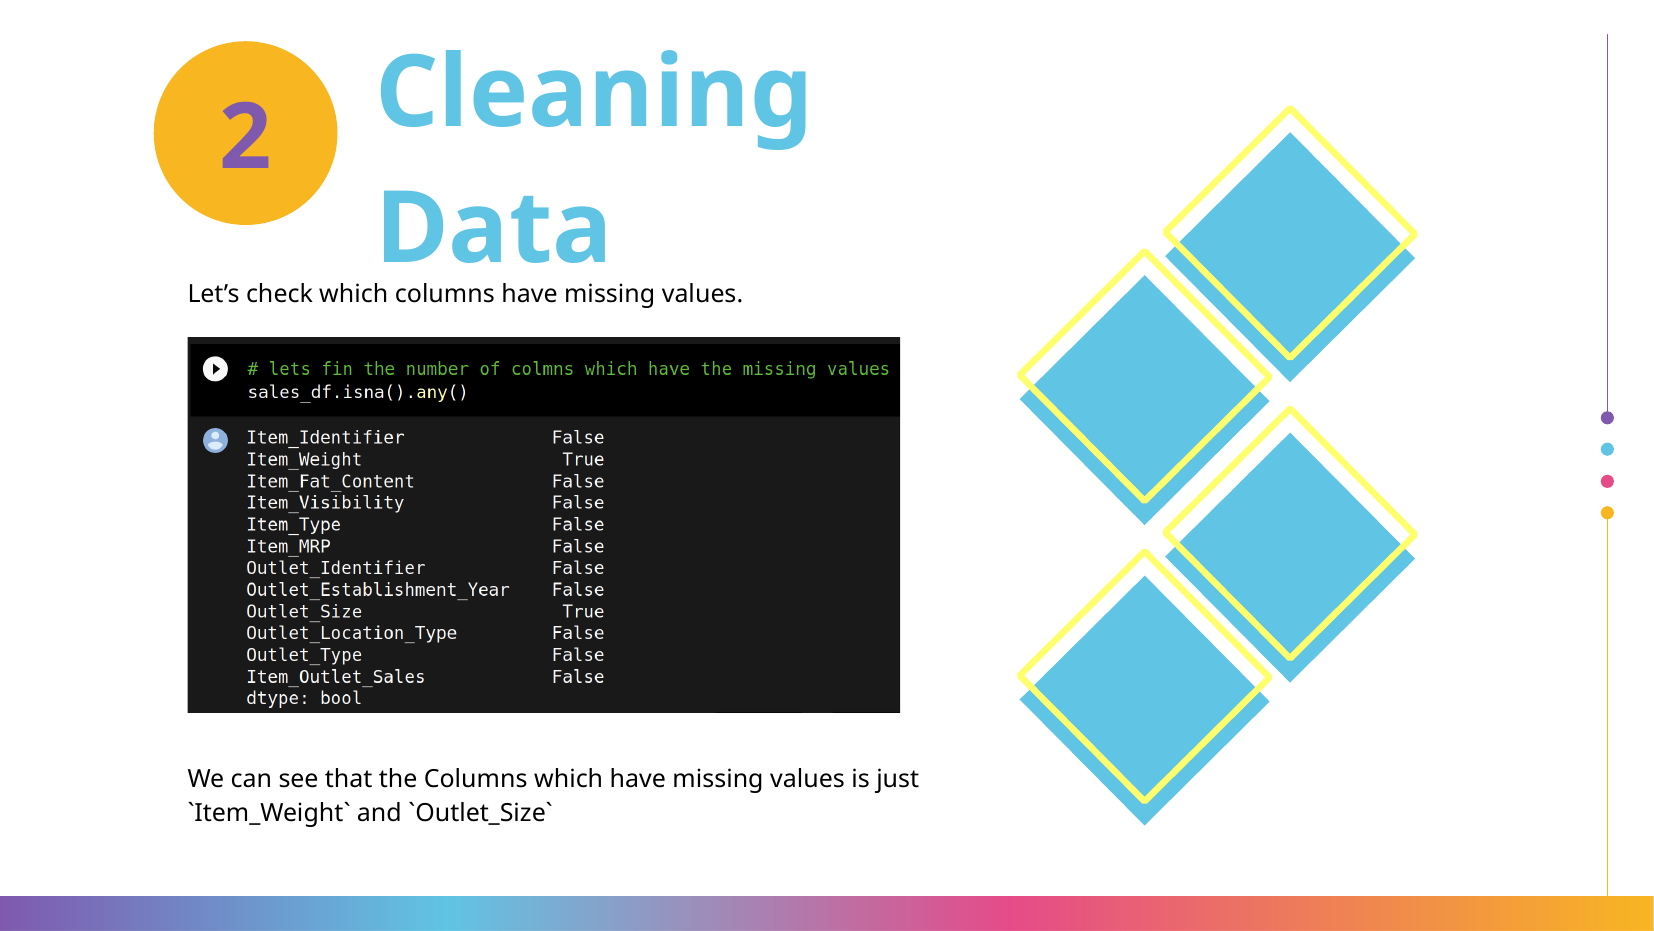

# Cleaning Data
2
Let’s check which columns have missing values.
We can see that the Columns which have missing values is just `Item_Weight` and `Outlet_Size`